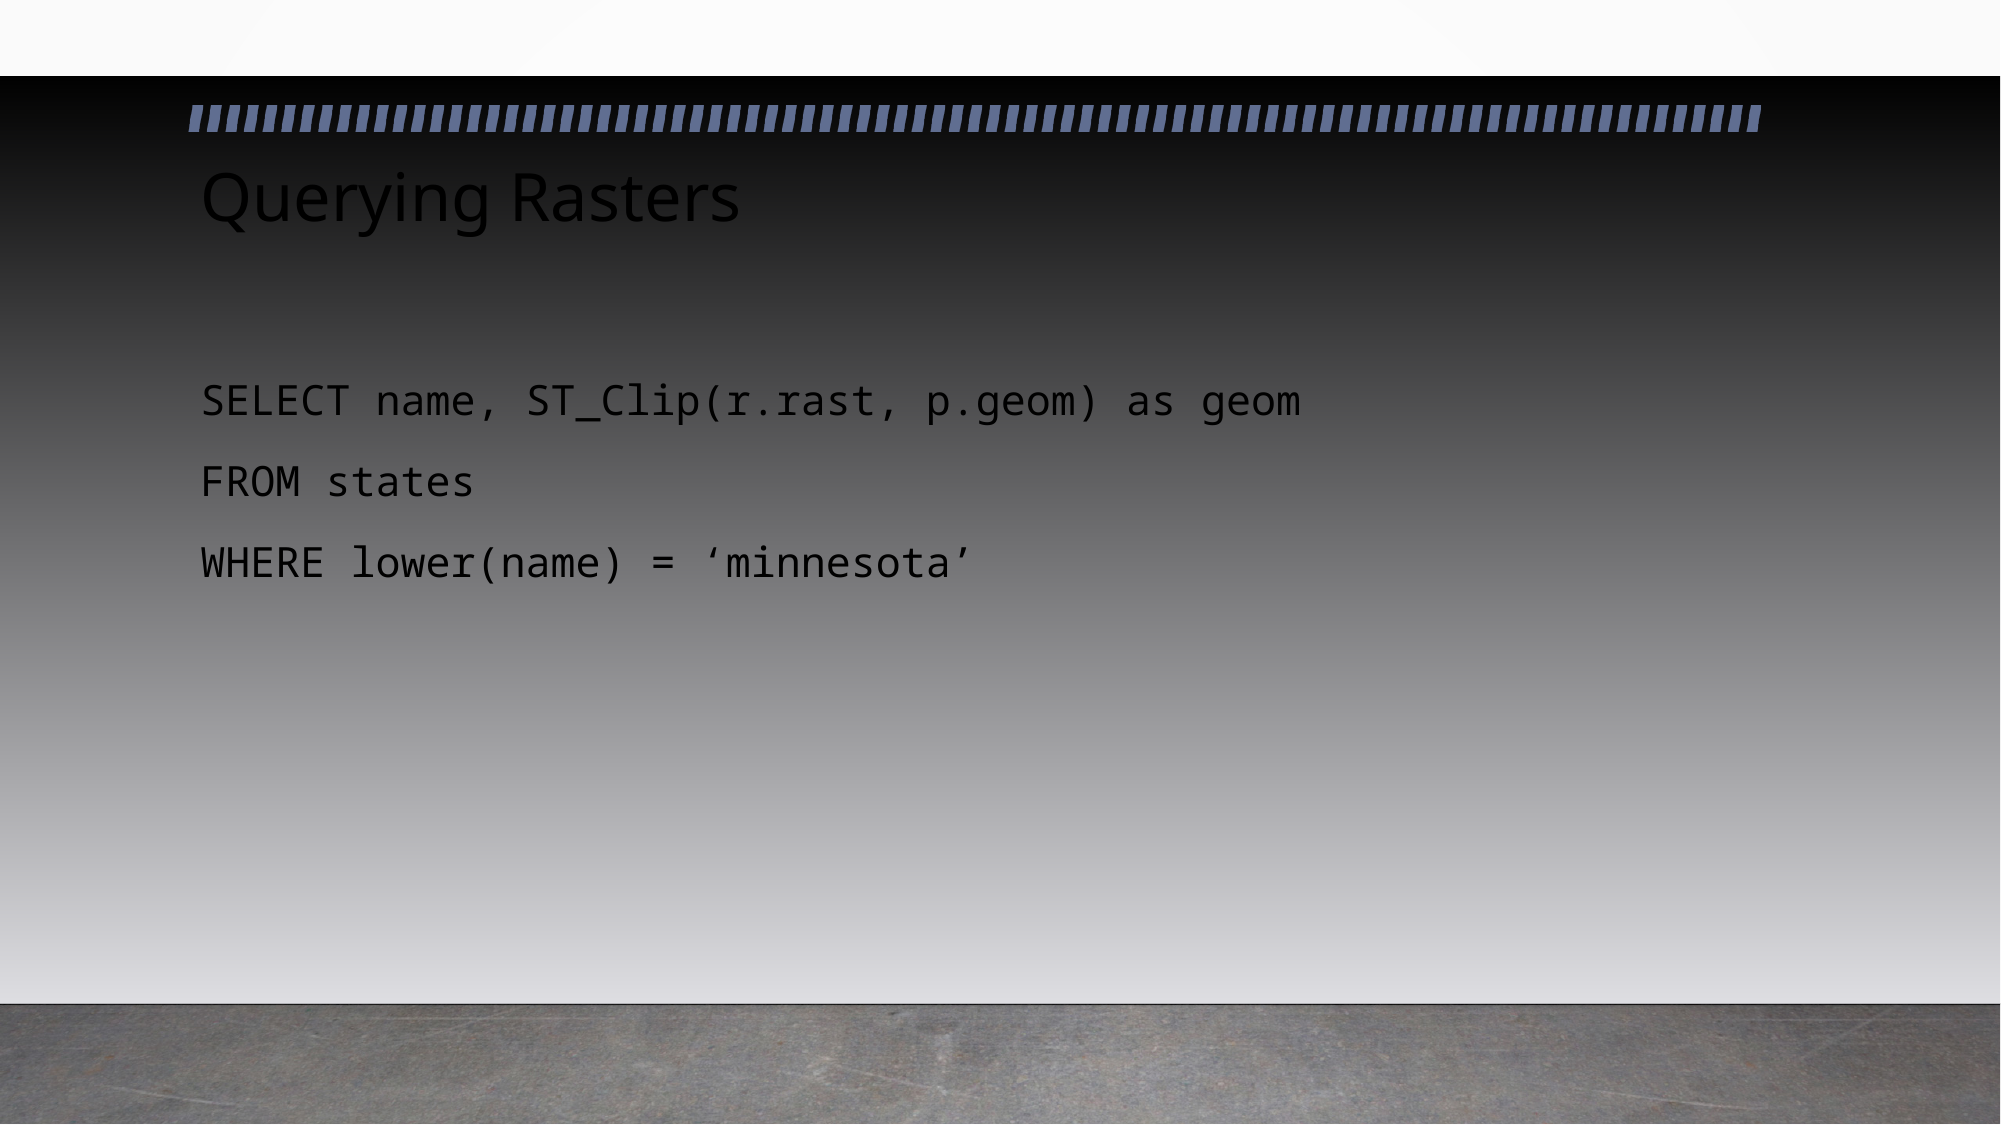

# Querying Rasters
SELECT name, ST_Clip(r.rast, p.geom) as geom
FROM states
WHERE lower(name) = ‘minnesota’